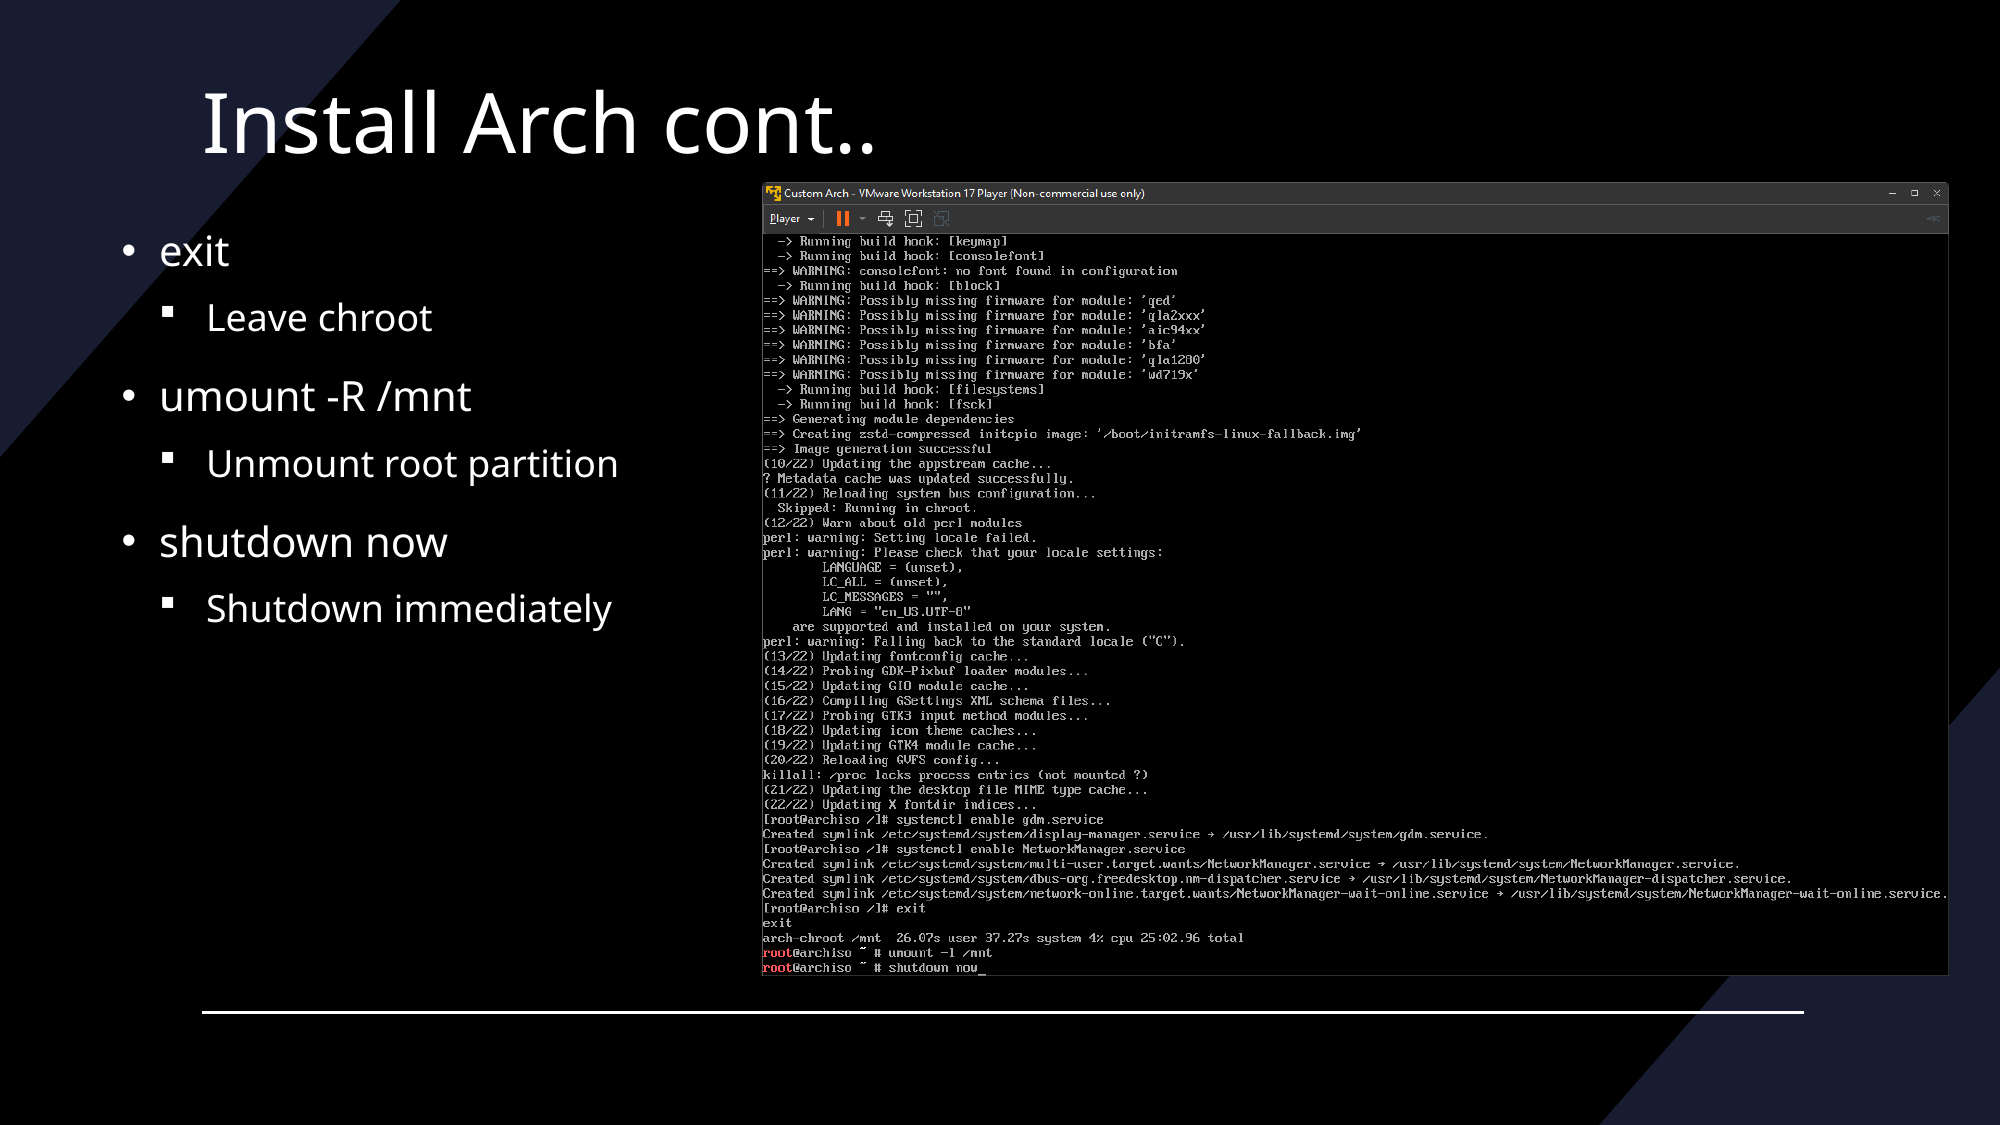

# Install Arch cont..
exit
Leave chroot
umount -R /mnt
Unmount root partition
shutdown now
Shutdown immediately